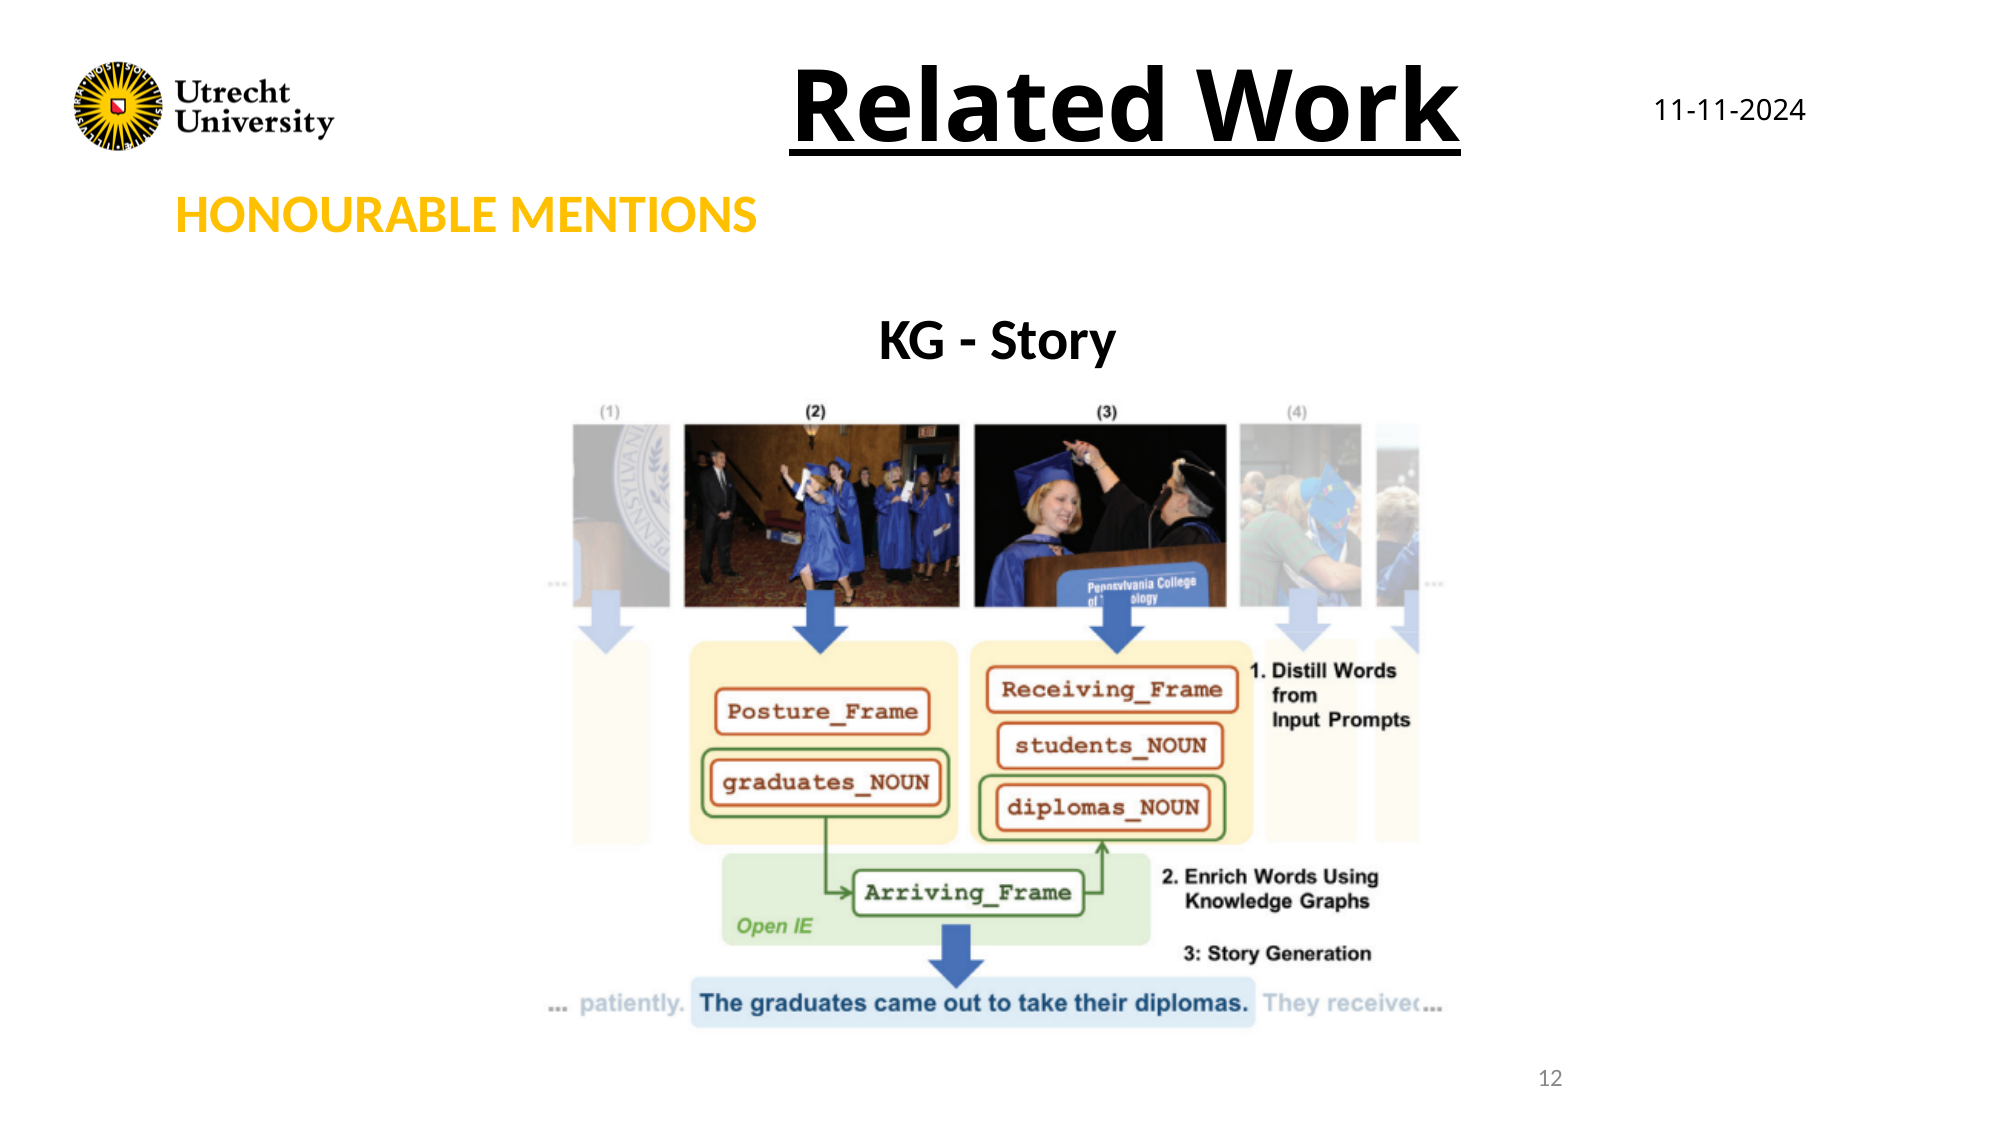

Related Work
11-11-2024
HONOURABLE MENTIONS
KG - Story
1